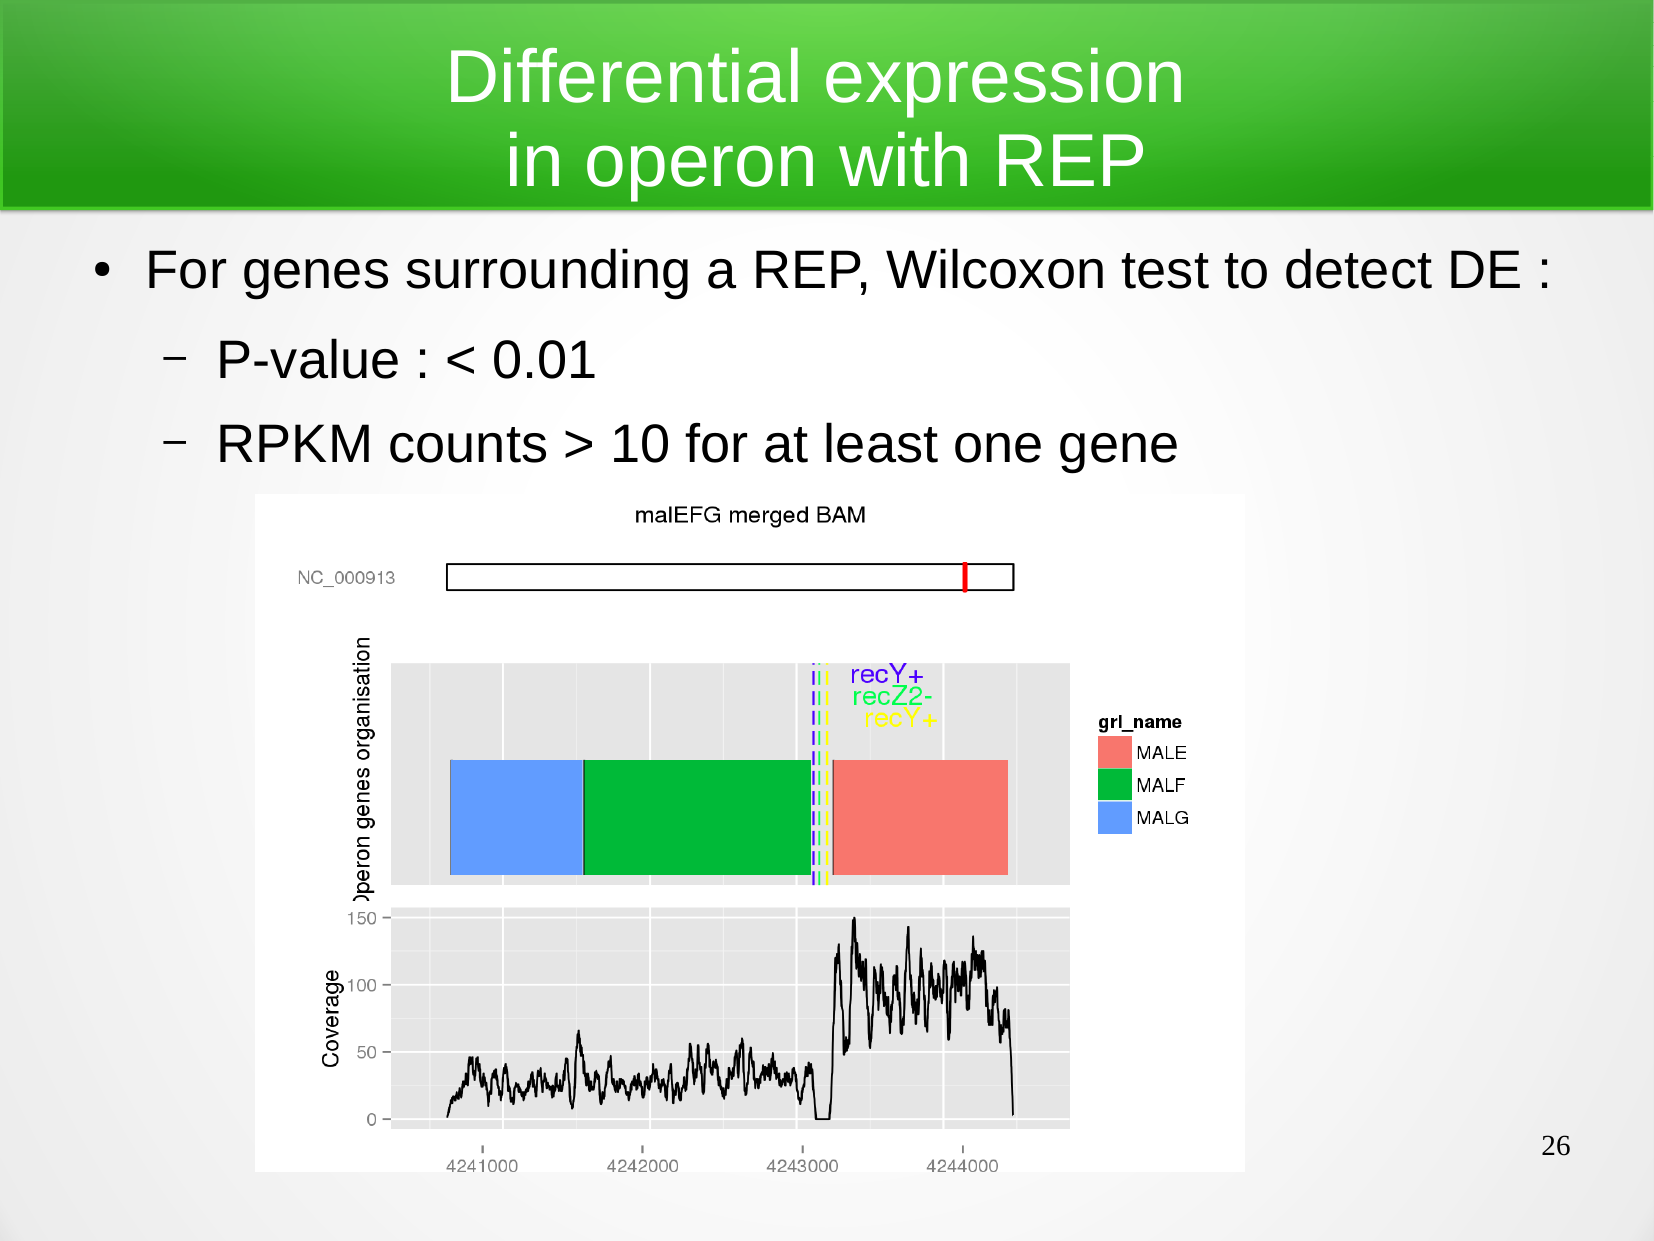

# Differential expression in operon with REP
For genes surrounding a REP, Wilcoxon test to detect DE :
P-value : < 0.01
RPKM counts > 10 for at least one gene
26